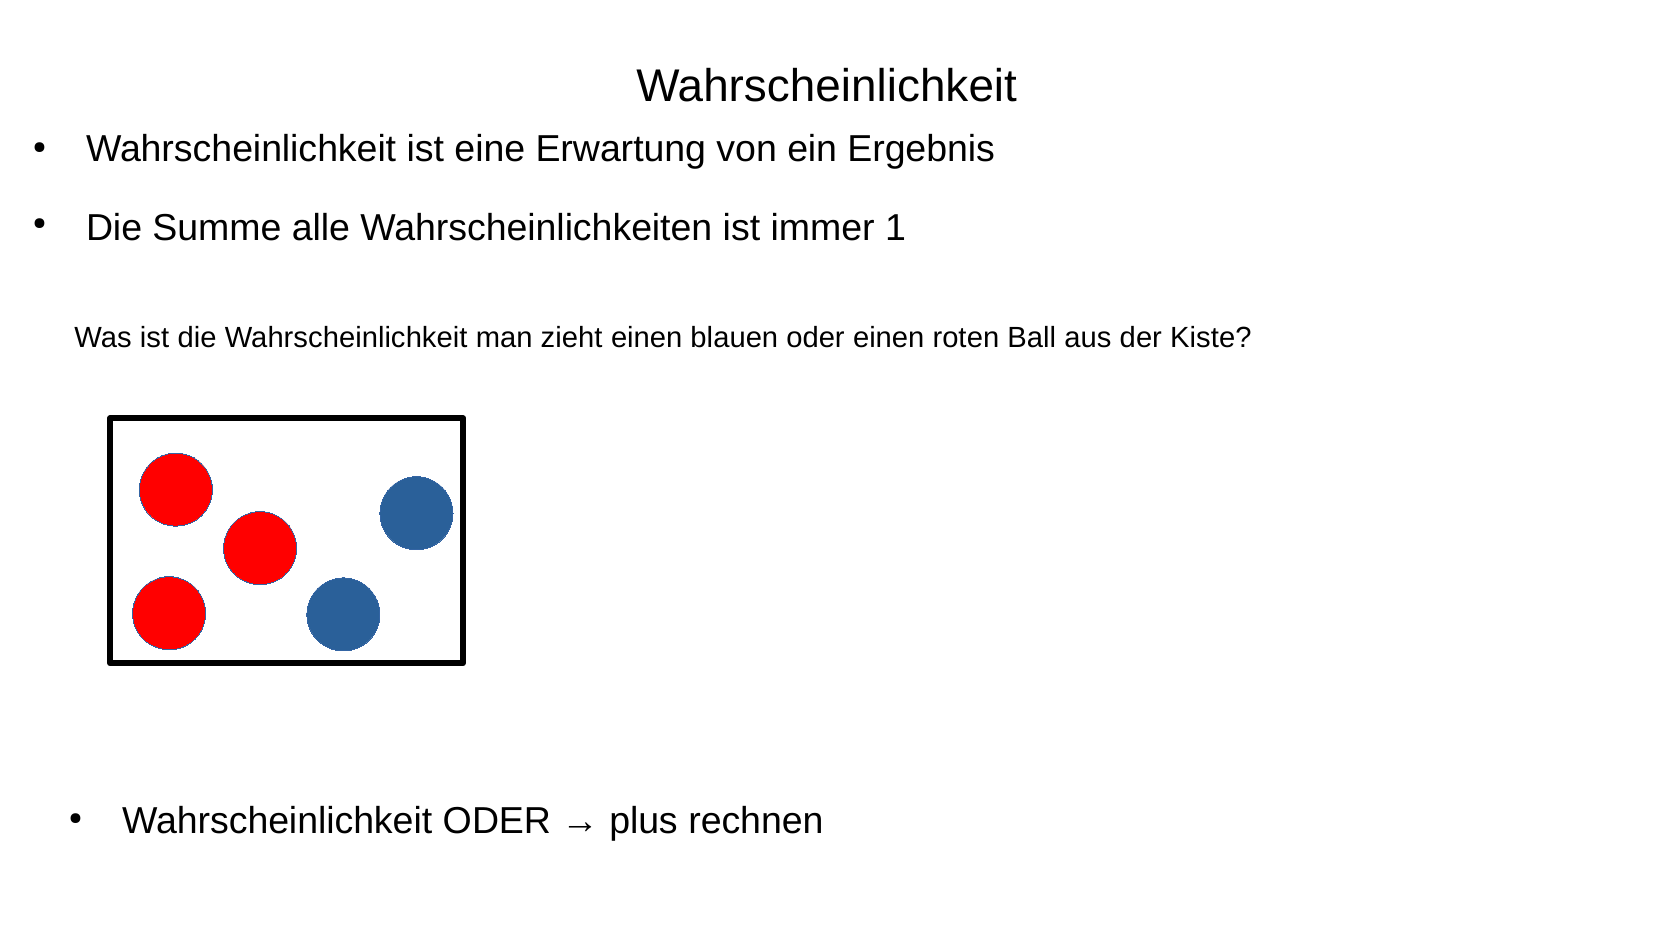

# Wahrscheinlichkeit
Wahrscheinlichkeit ist eine Erwartung von ein Ergebnis
Die Summe alle Wahrscheinlichkeiten ist immer 1
Was ist die Wahrscheinlichkeit man zieht einen blauen oder einen roten Ball aus der Kiste?
Wahrscheinlichkeit ODER → plus rechnen